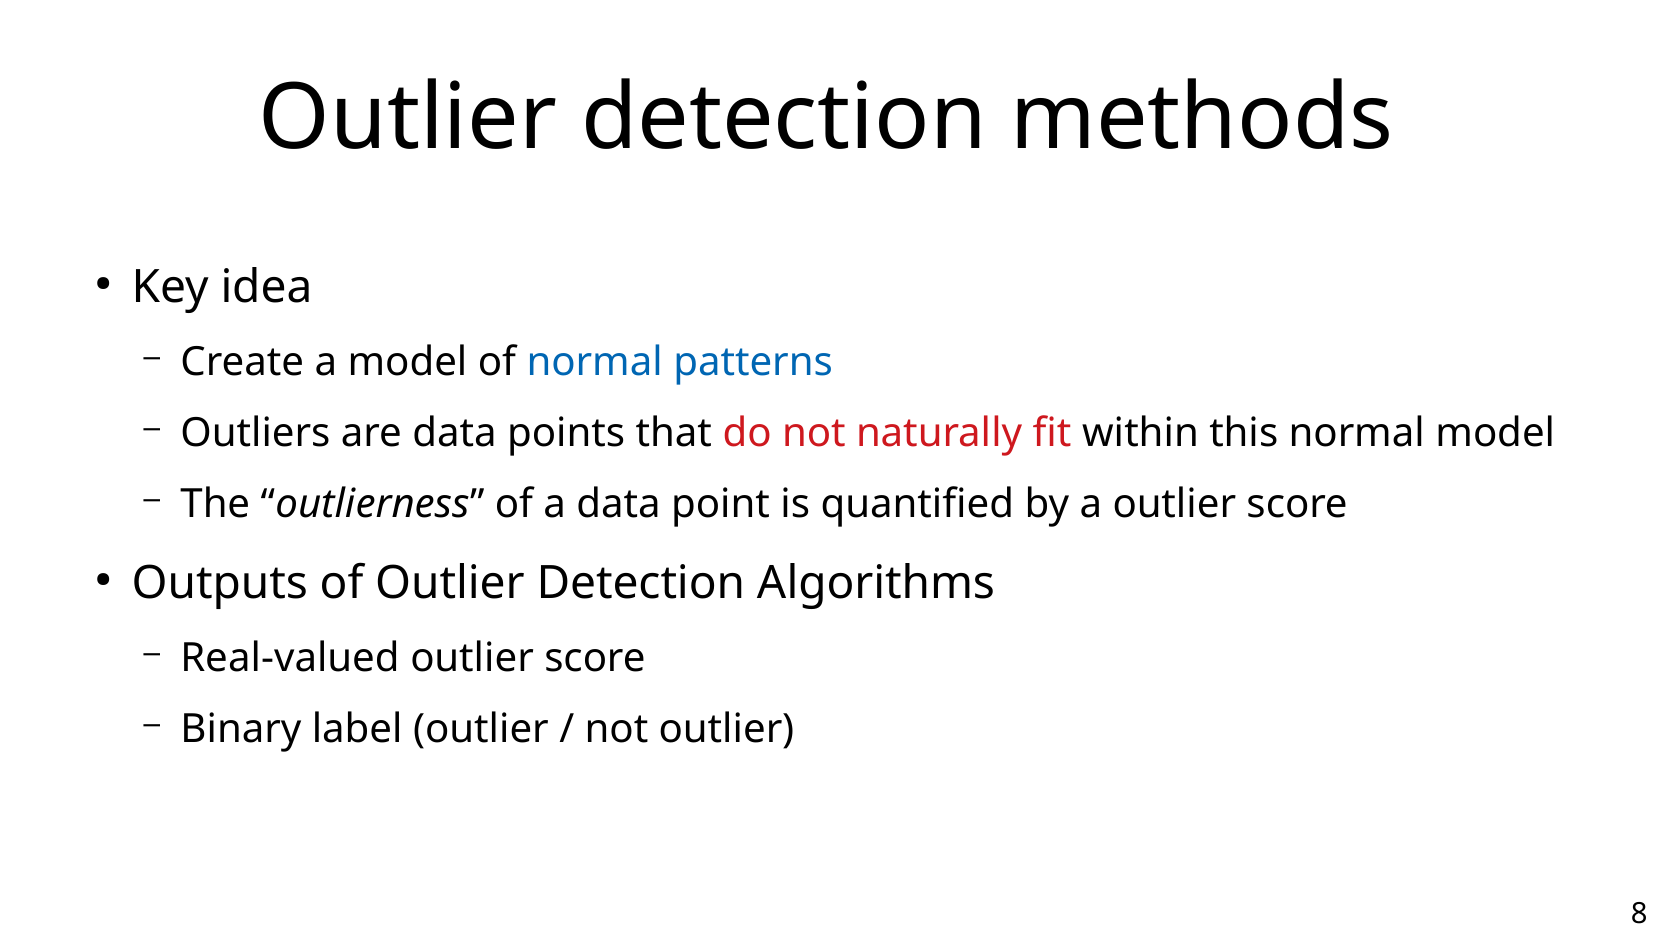

# Outlier detection methods
Key idea
Create a model of normal patterns
Outliers are data points that do not naturally fit within this normal model
The “outlierness” of a data point is quantified by a outlier score
Outputs of Outlier Detection Algorithms
Real-valued outlier score
Binary label (outlier / not outlier)
8